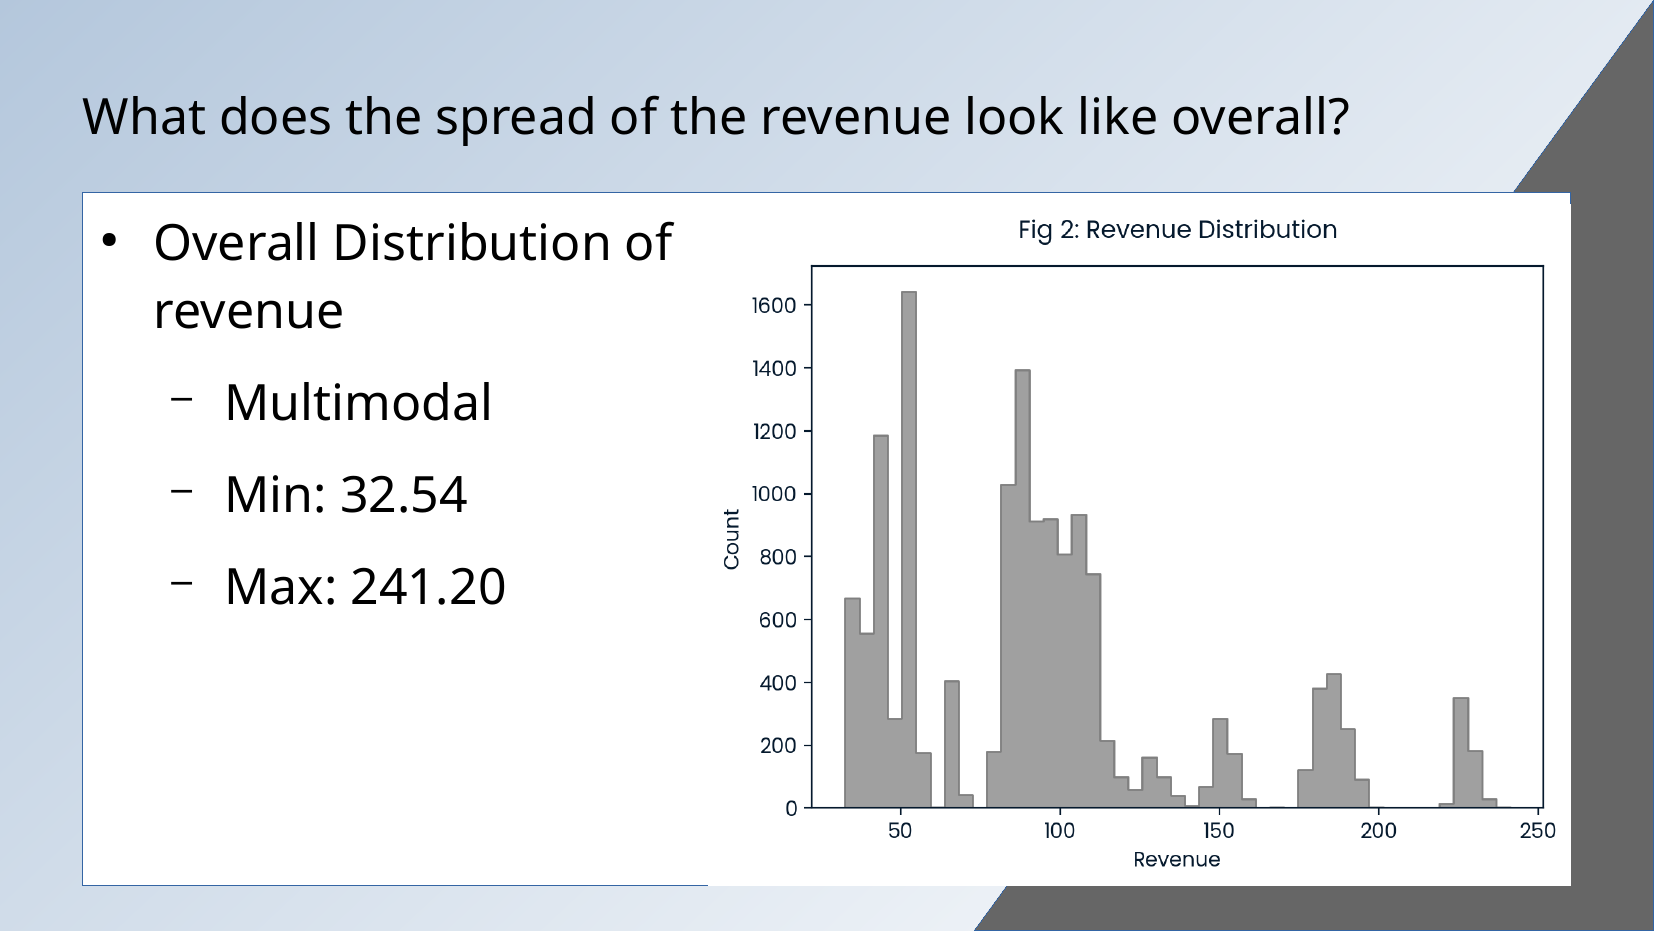

# What does the spread of the revenue look like overall?
Overall Distribution of revenue
Multimodal
Min: 32.54
Max: 241.20